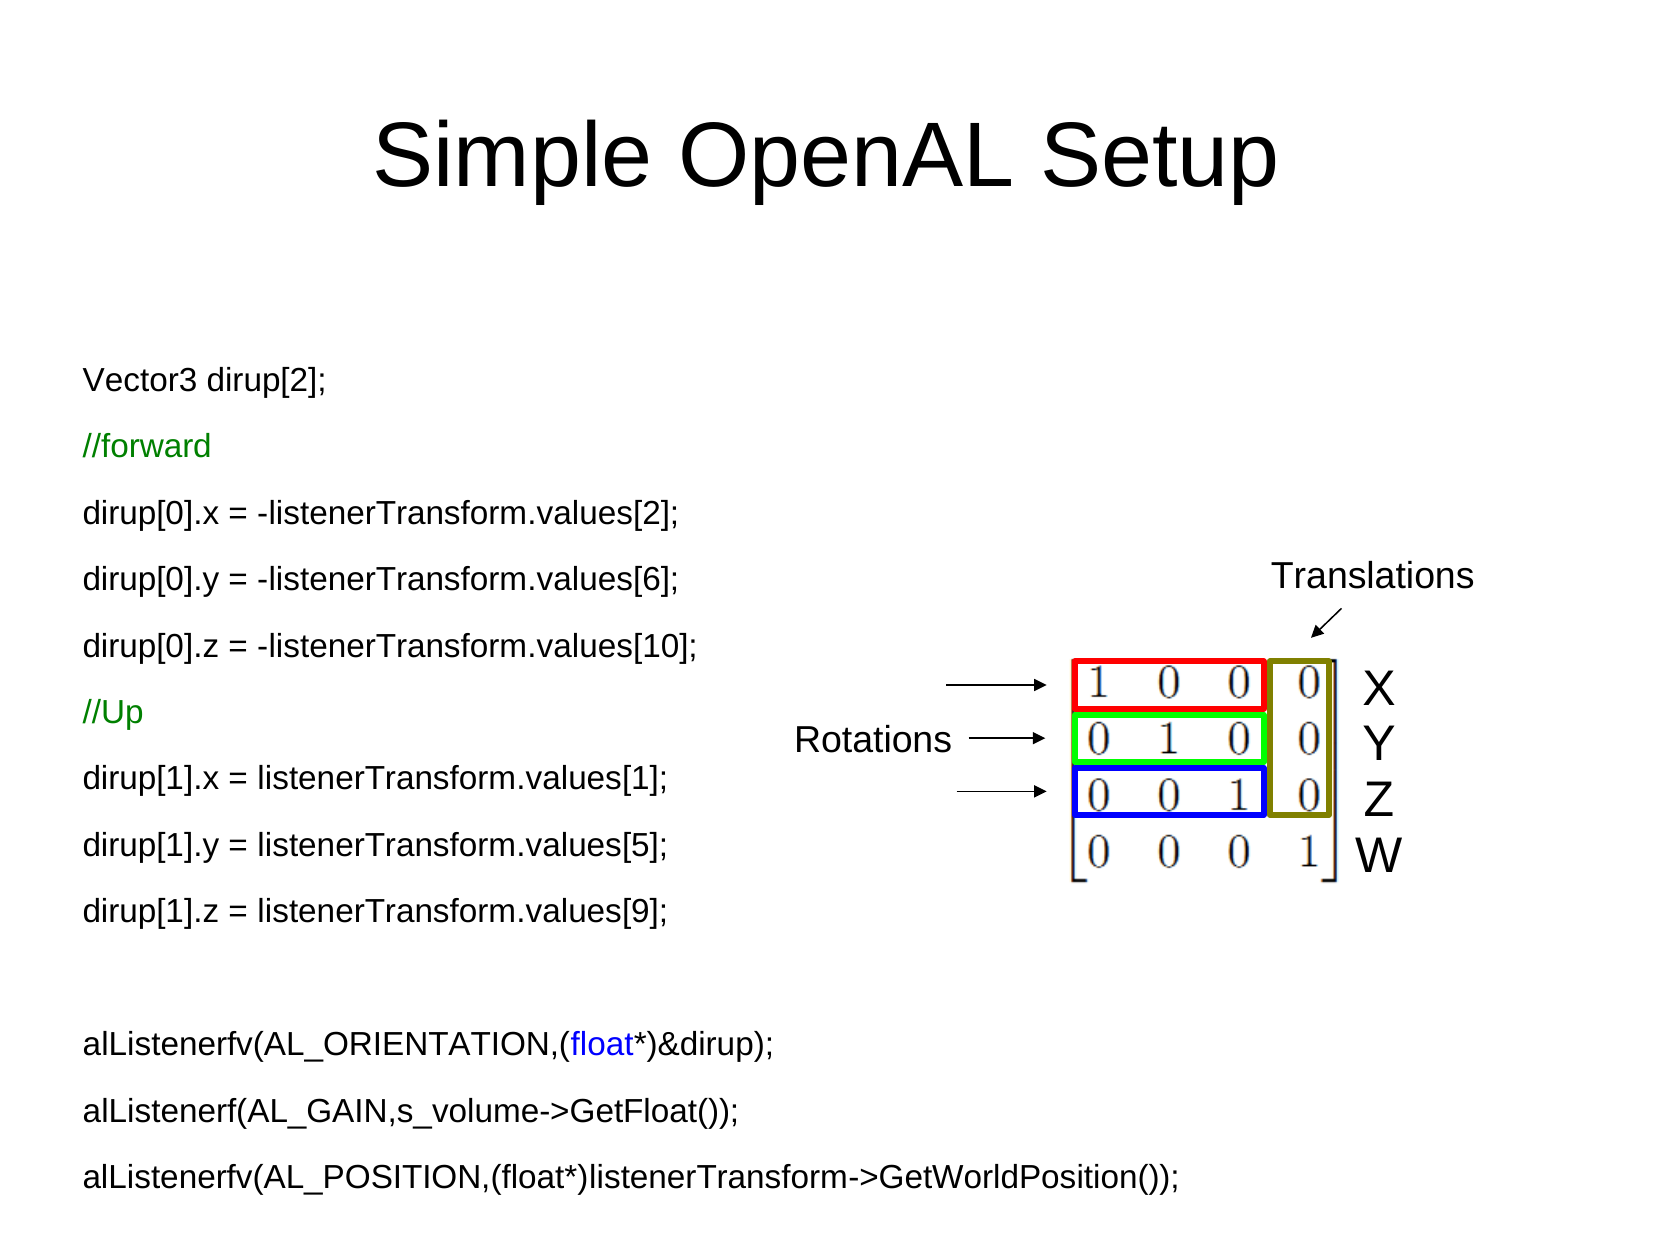

# Simple OpenAL Setup
Vector3 dirup[2];
//forward
dirup[0].x = -listenerTransform.values[2];
dirup[0].y = -listenerTransform.values[6];
dirup[0].z = -listenerTransform.values[10];
//Up
dirup[1].x = listenerTransform.values[1];
dirup[1].y = listenerTransform.values[5];
dirup[1].z = listenerTransform.values[9];
alListenerfv(AL_ORIENTATION,(float*)&dirup);
alListenerf(AL_GAIN,s_volume->GetFloat());
alListenerfv(AL_POSITION,(float*)listenerTransform->GetWorldPosition());
Translations
X
Y
Z
W
Rotations